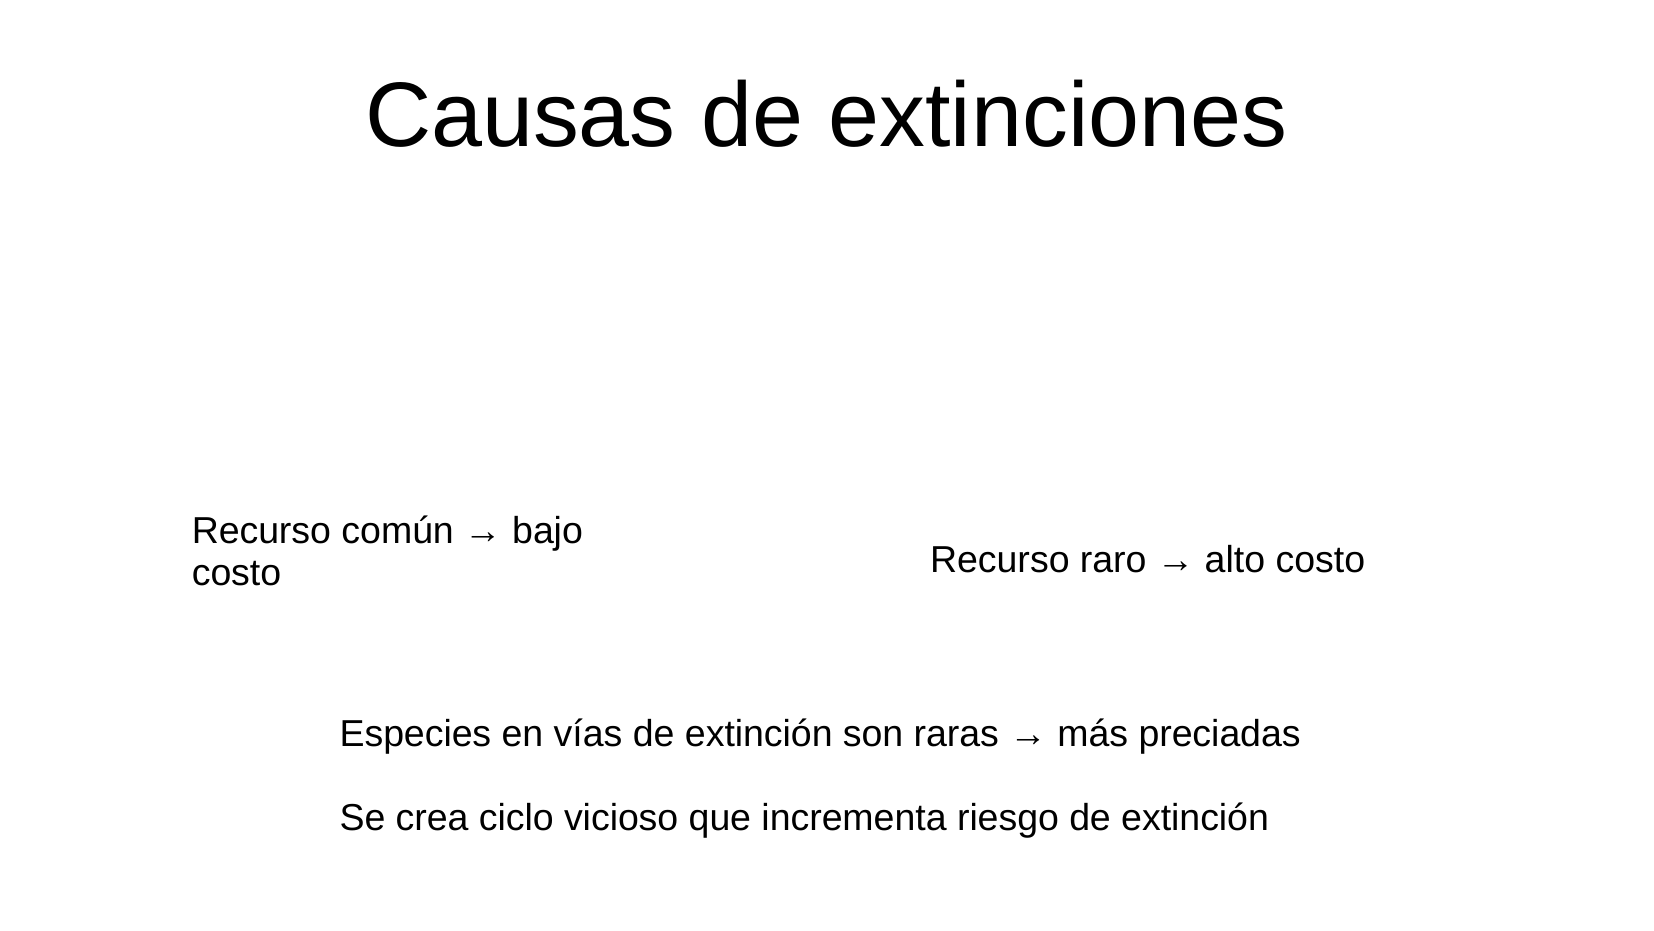

# Causas de extinciones
Recurso común → bajo costo
Recurso raro → alto costo
Especies en vías de extinción son raras → más preciadas
Se crea ciclo vicioso que incrementa riesgo de extinción